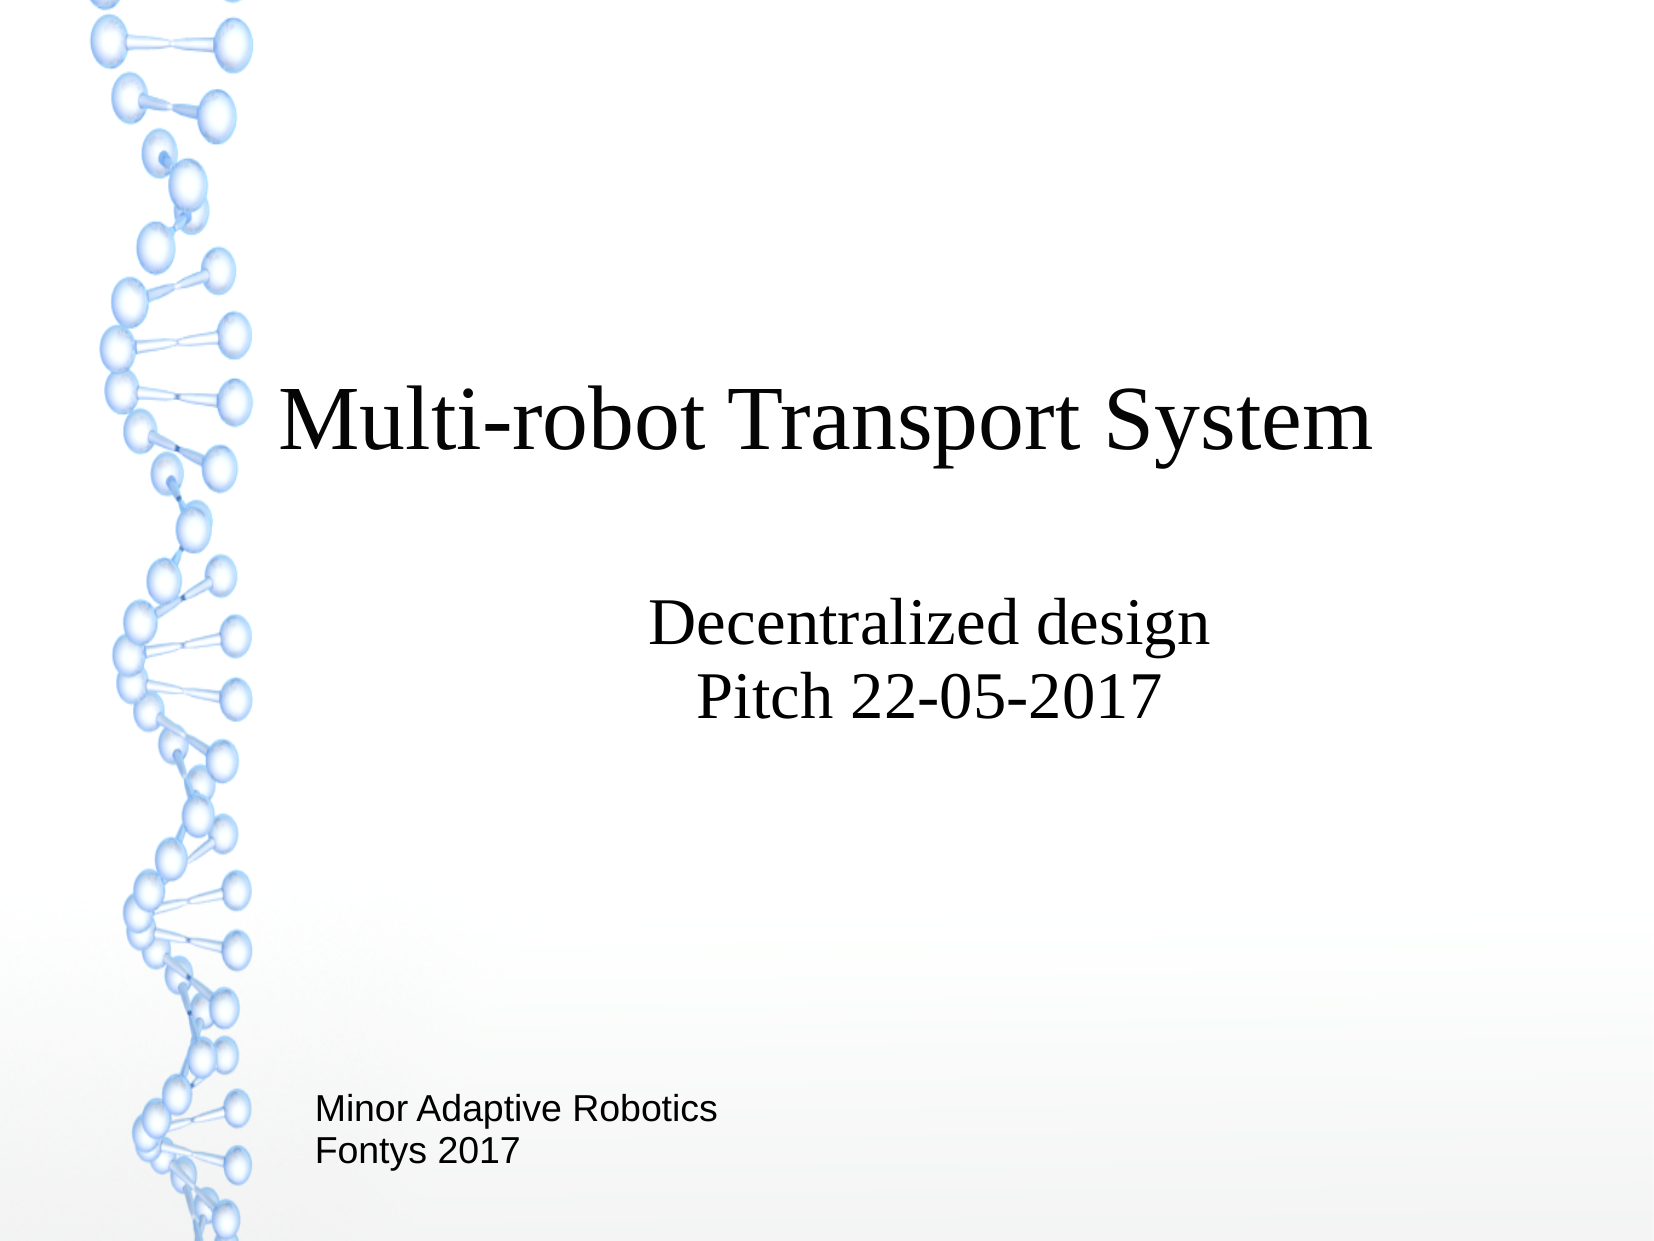

Decentralized design
Pitch 22-05-2017
# Multi-robot Transport System
Minor Adaptive Robotics
Fontys 2017